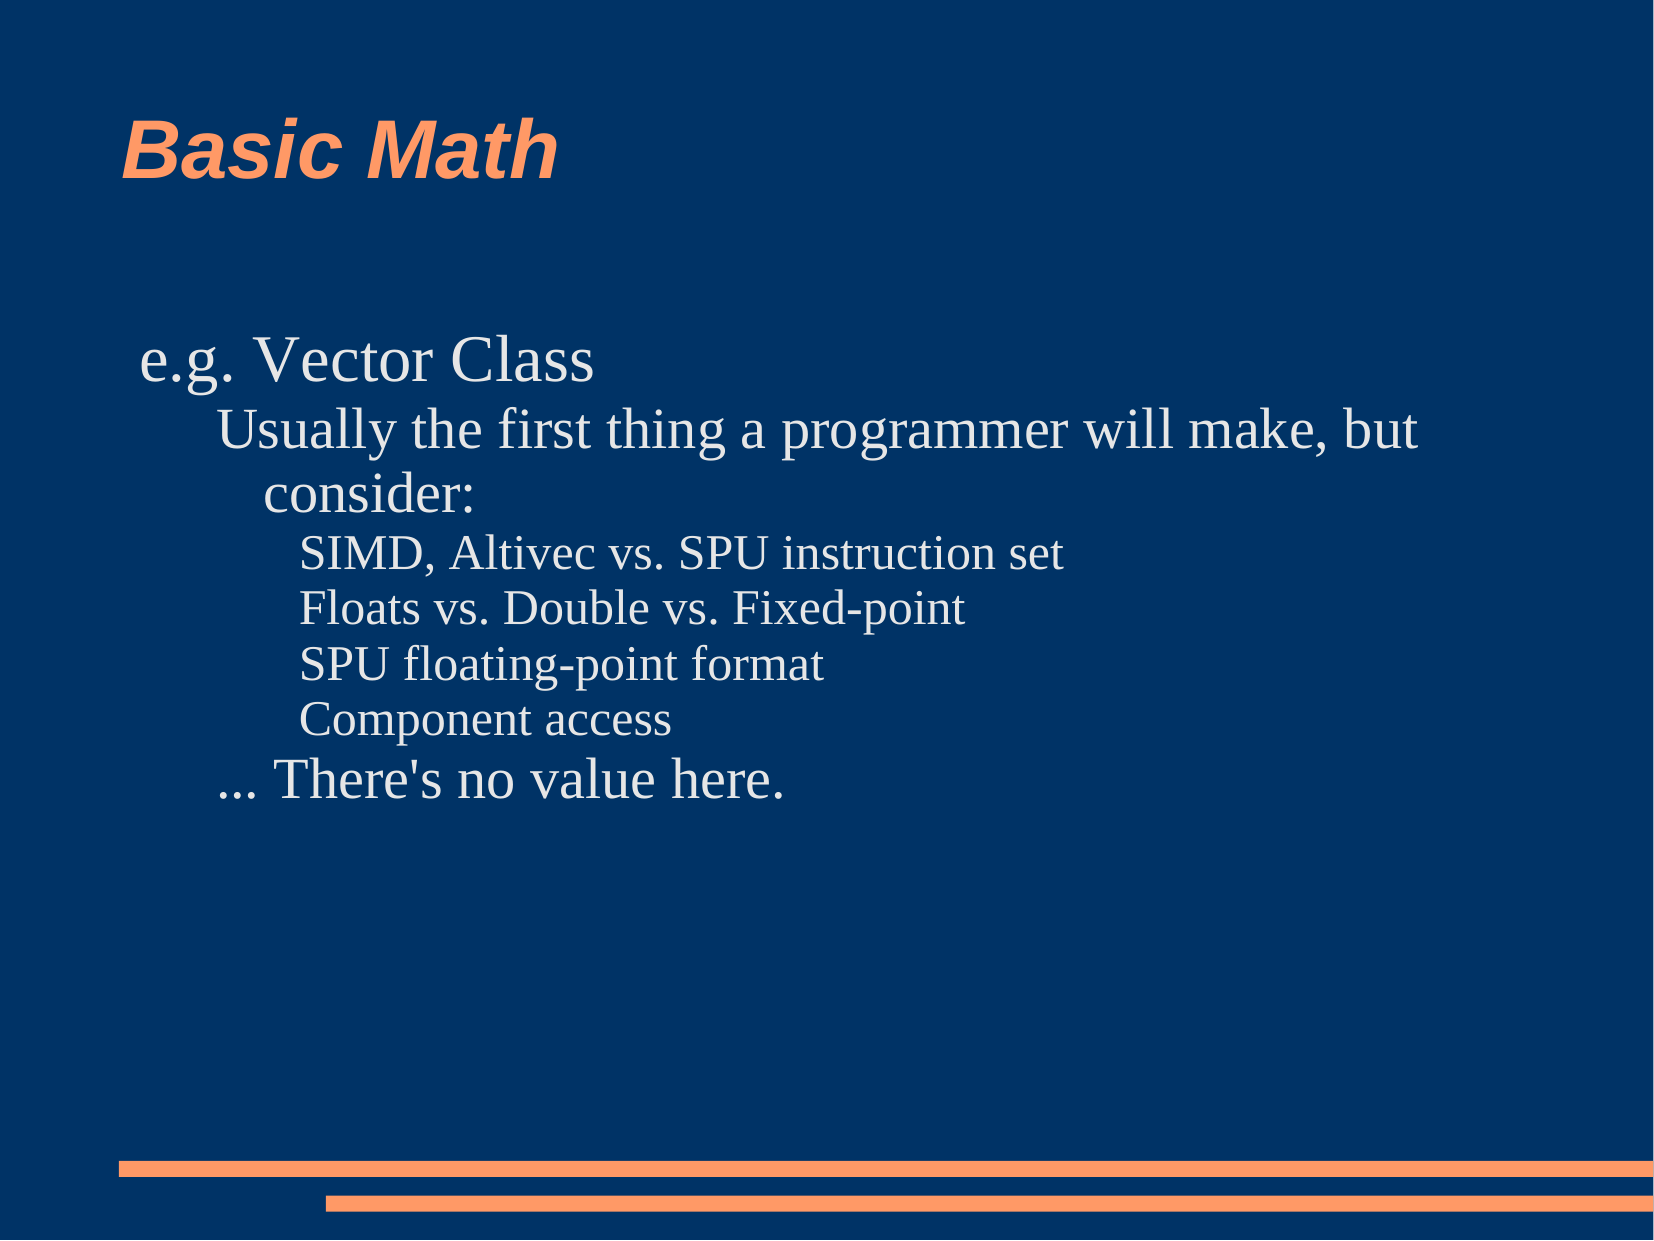

# Basic Math
e.g. Vector Class
Usually the first thing a programmer will make, but consider:
SIMD, Altivec vs. SPU instruction set
Floats vs. Double vs. Fixed-point
SPU floating-point format
Component access
... There's no value here.